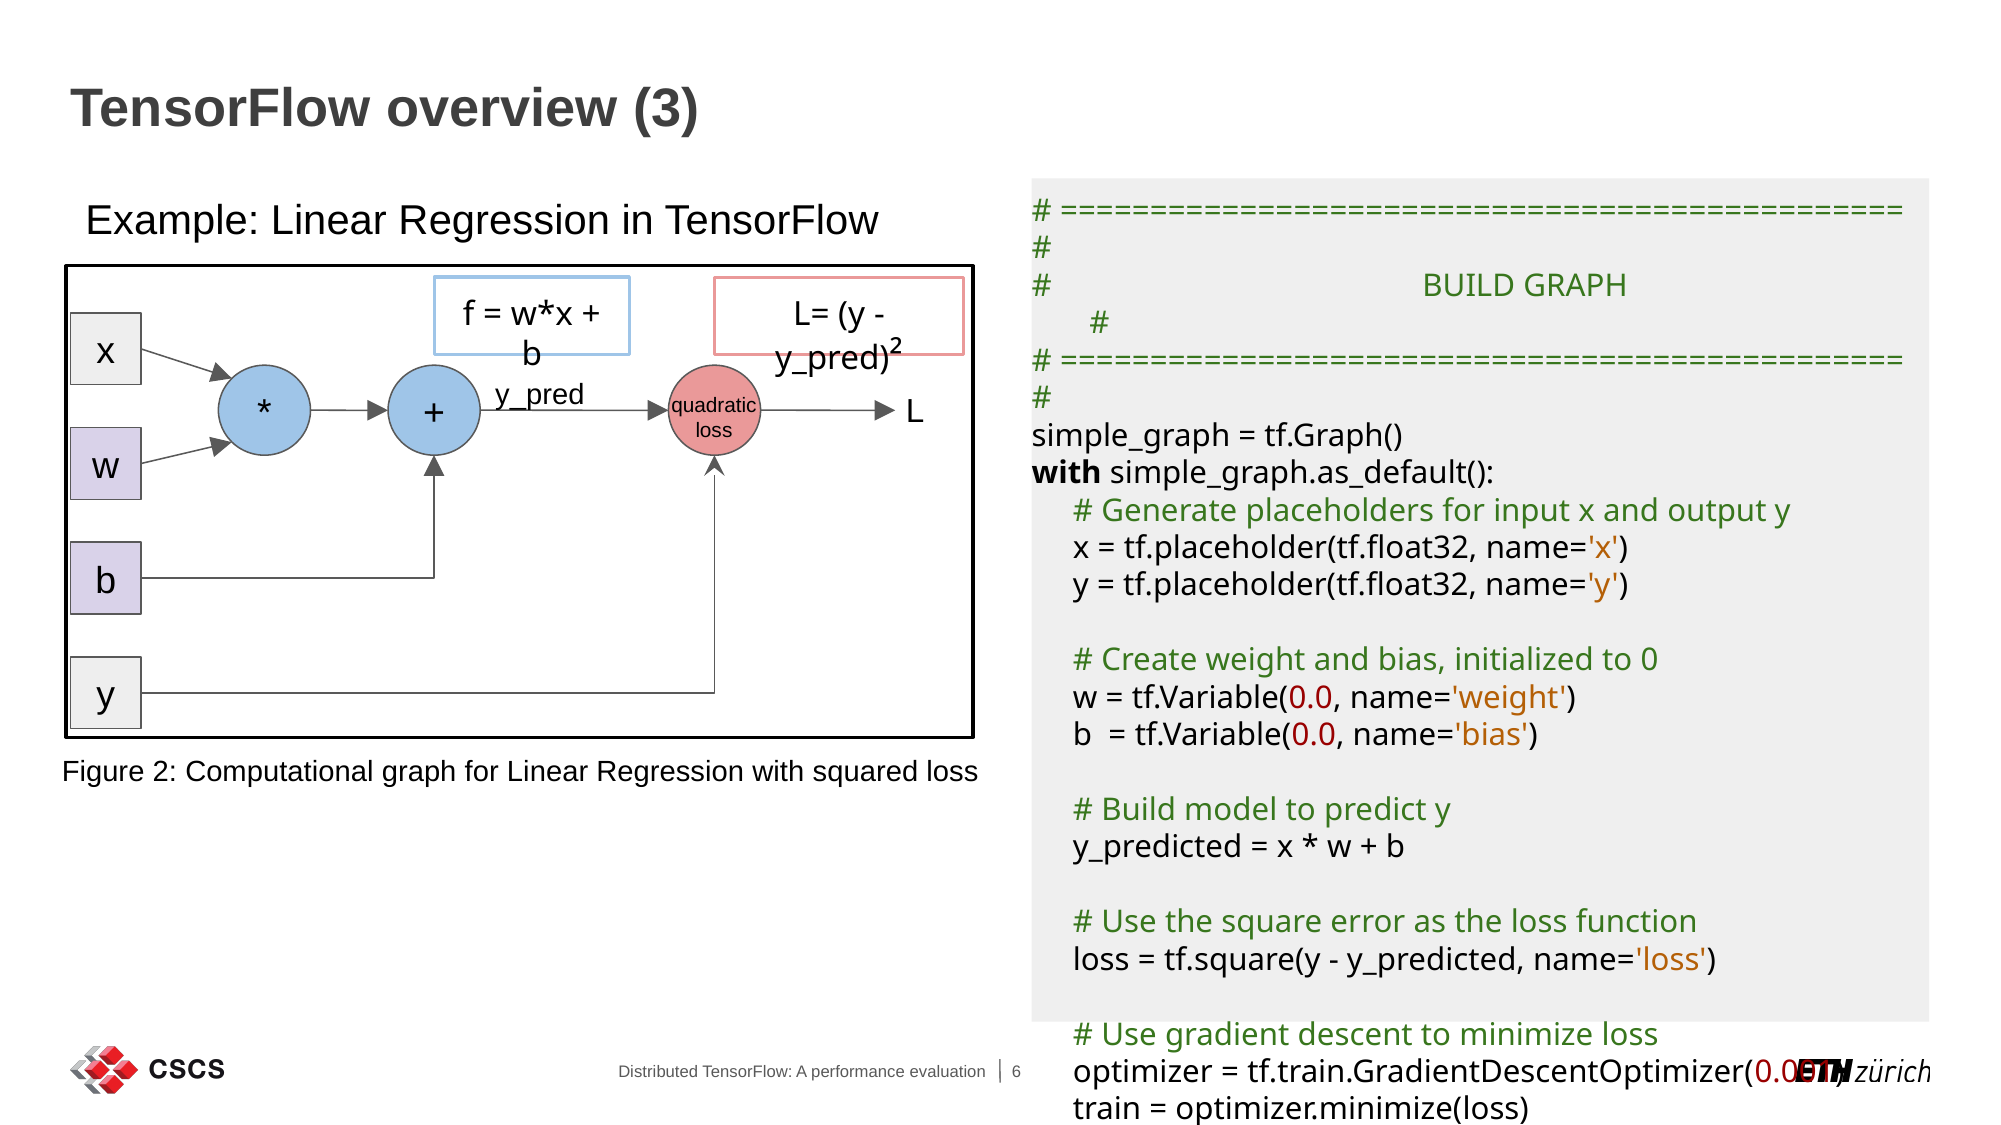

TensorFlow overview (3)
Example: Linear Regression in TensorFlow
# # =============================================== #
# BUILD GRAPH #
# =============================================== #
simple_graph = tf.Graph()
with simple_graph.as_default():
 # Generate placeholders for input x and output y
 x = tf.placeholder(tf.float32, name='x')
 y = tf.placeholder(tf.float32, name='y')
 # Create weight and bias, initialized to 0
 w = tf.Variable(0.0, name='weight')
 b = tf.Variable(0.0, name='bias')
 # Build model to predict y
 y_predicted = x * w + b
 # Use the square error as the loss function
 loss = tf.square(y - y_predicted, name='loss')
 # Use gradient descent to minimize loss
 optimizer = tf.train.GradientDescentOptimizer(0.001)
 train = optimizer.minimize(loss)
f = w*x + b
L= (y - y_pred)²
x
y_pred
*
+
L
quadratic
loss
w
b
y
Figure 2: Computational graph for Linear Regression with squared loss
Distributed TensorFlow: A performance evaluation